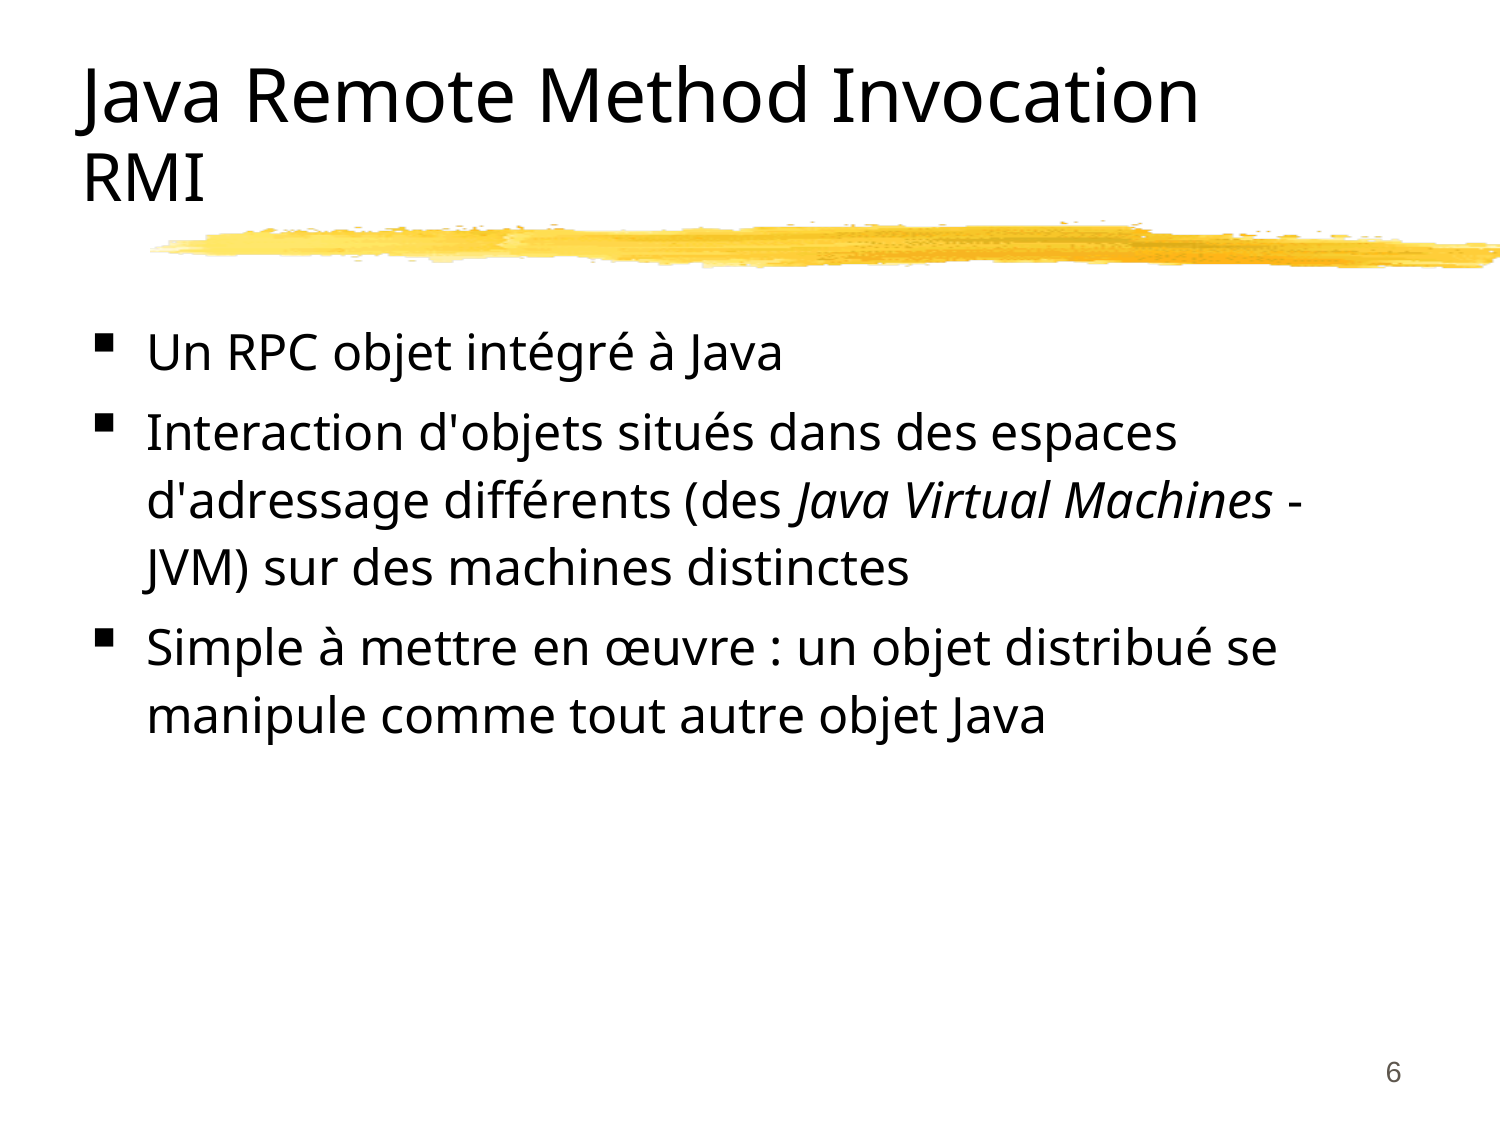

# Java Remote Method Invocation RMI
Un RPC objet intégré à Java
Interaction d'objets situés dans des espaces d'adressage différents (des Java Virtual Machines - JVM) sur des machines distinctes
Simple à mettre en œuvre : un objet distribué se manipule comme tout autre objet Java